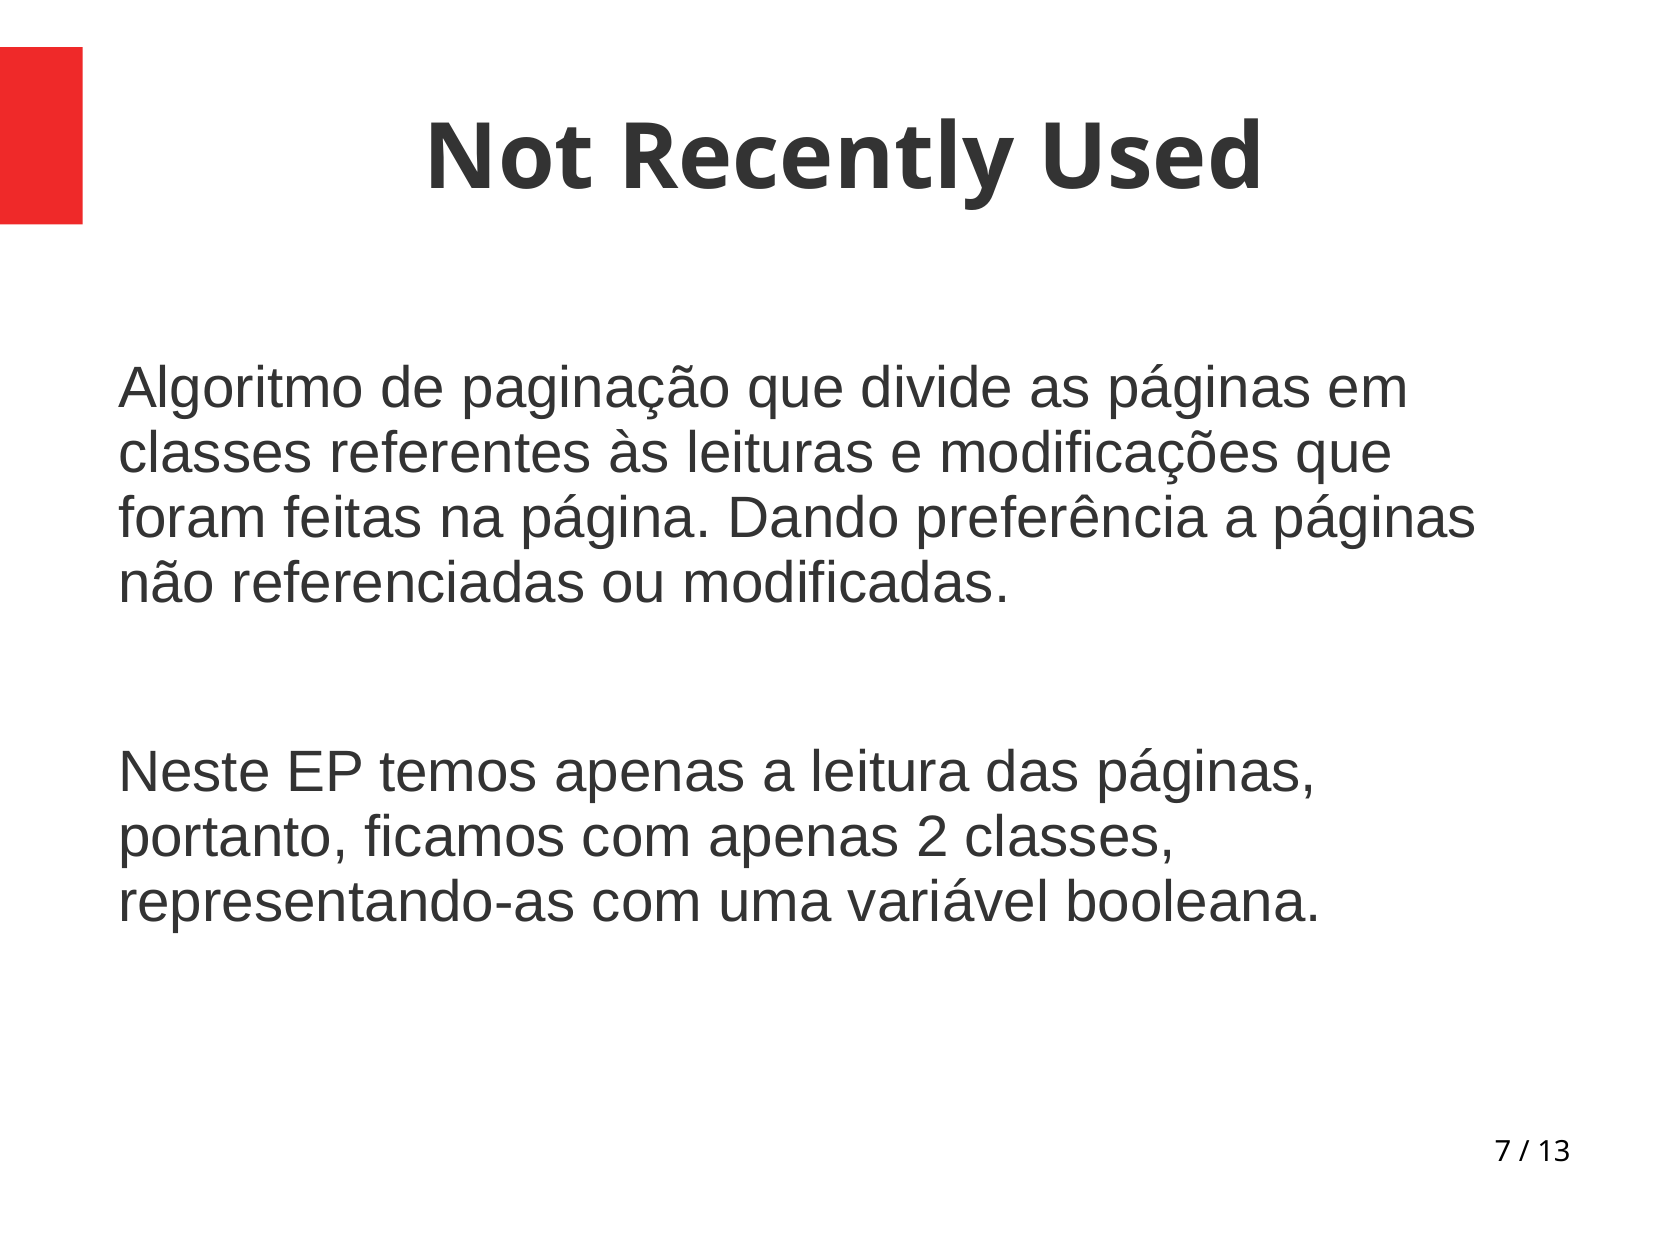

# Not Recently Used
Algoritmo de paginação que divide as páginas em classes referentes às leituras e modificações que foram feitas na página. Dando preferência a páginas não referenciadas ou modificadas.
Neste EP temos apenas a leitura das páginas, portanto, ficamos com apenas 2 classes, representando-as com uma variável booleana.
7